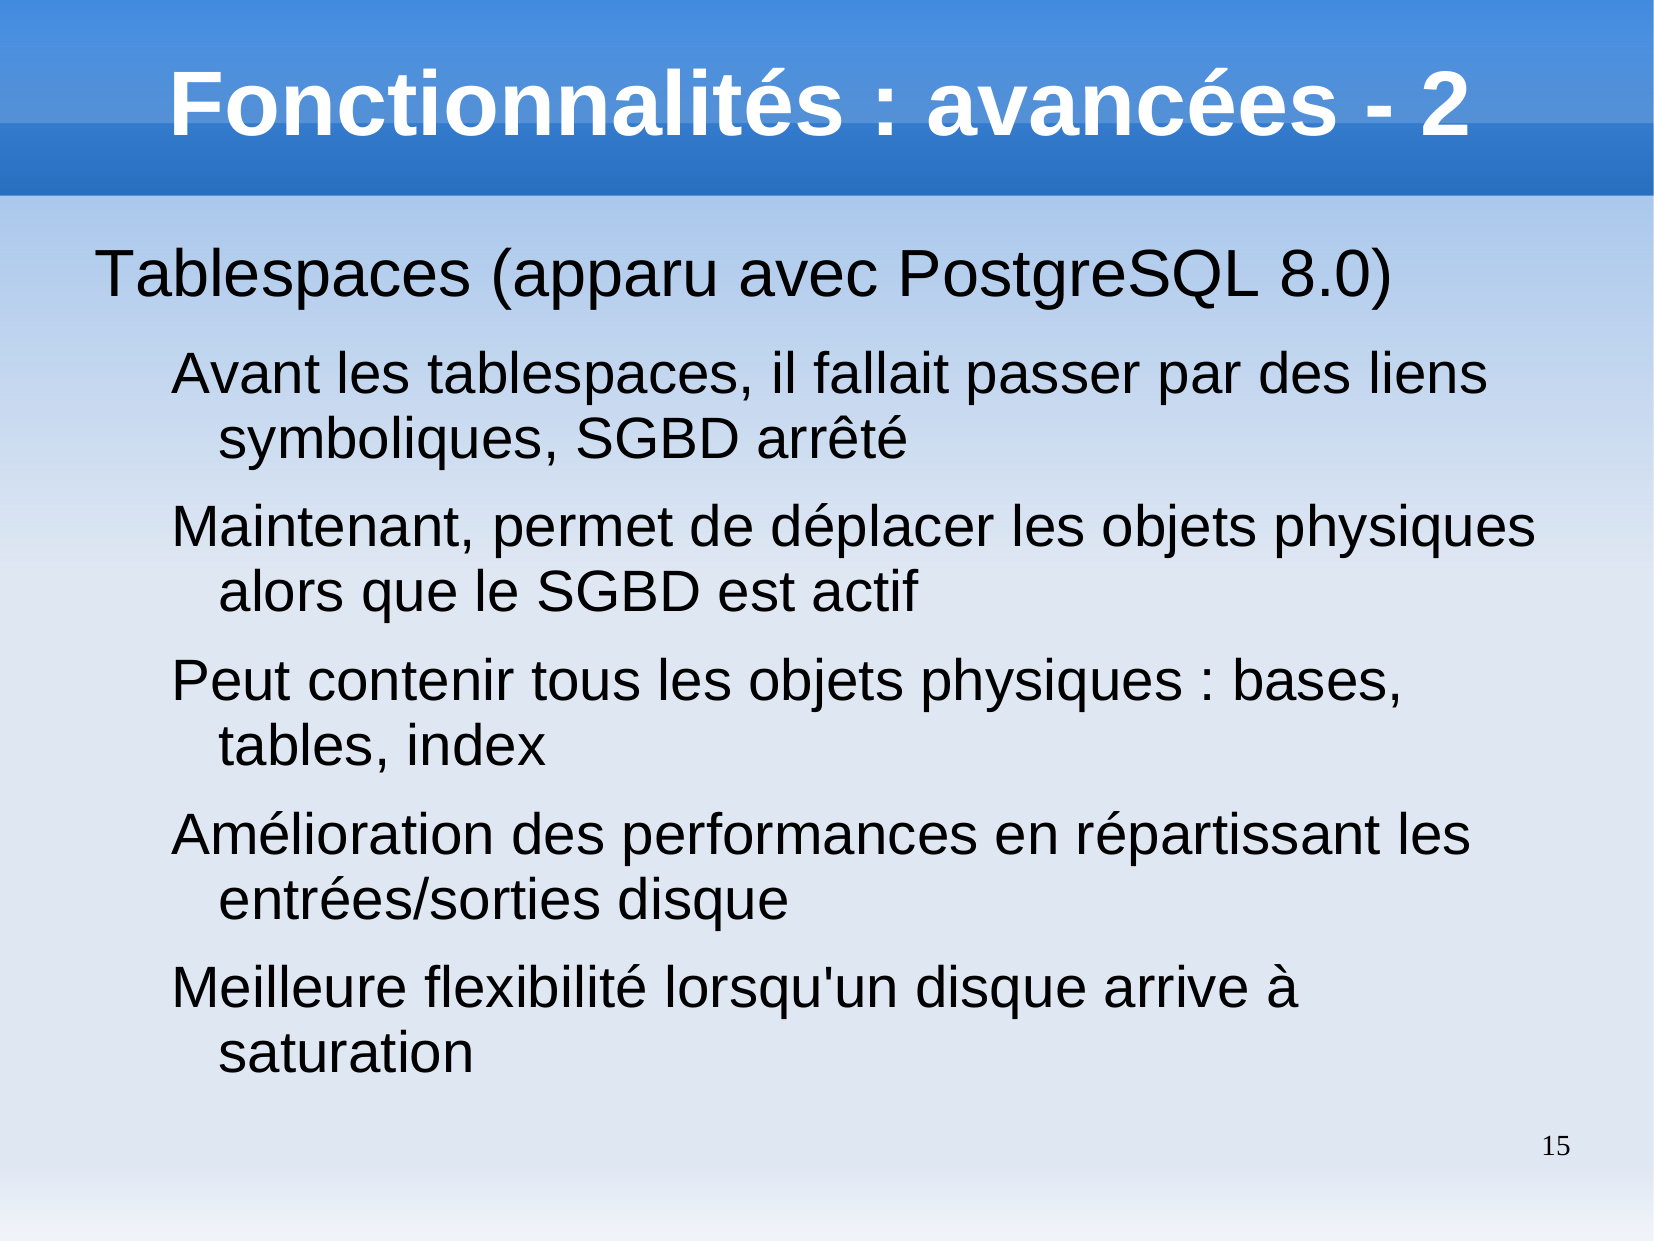

# Fonctionnalités : avancées - 2
Tablespaces (apparu avec PostgreSQL 8.0)
Avant les tablespaces, il fallait passer par des liens symboliques, SGBD arrêté
Maintenant, permet de déplacer les objets physiques alors que le SGBD est actif
Peut contenir tous les objets physiques : bases, tables, index
Amélioration des performances en répartissant les entrées/sorties disque
Meilleure flexibilité lorsqu'un disque arrive à saturation
15